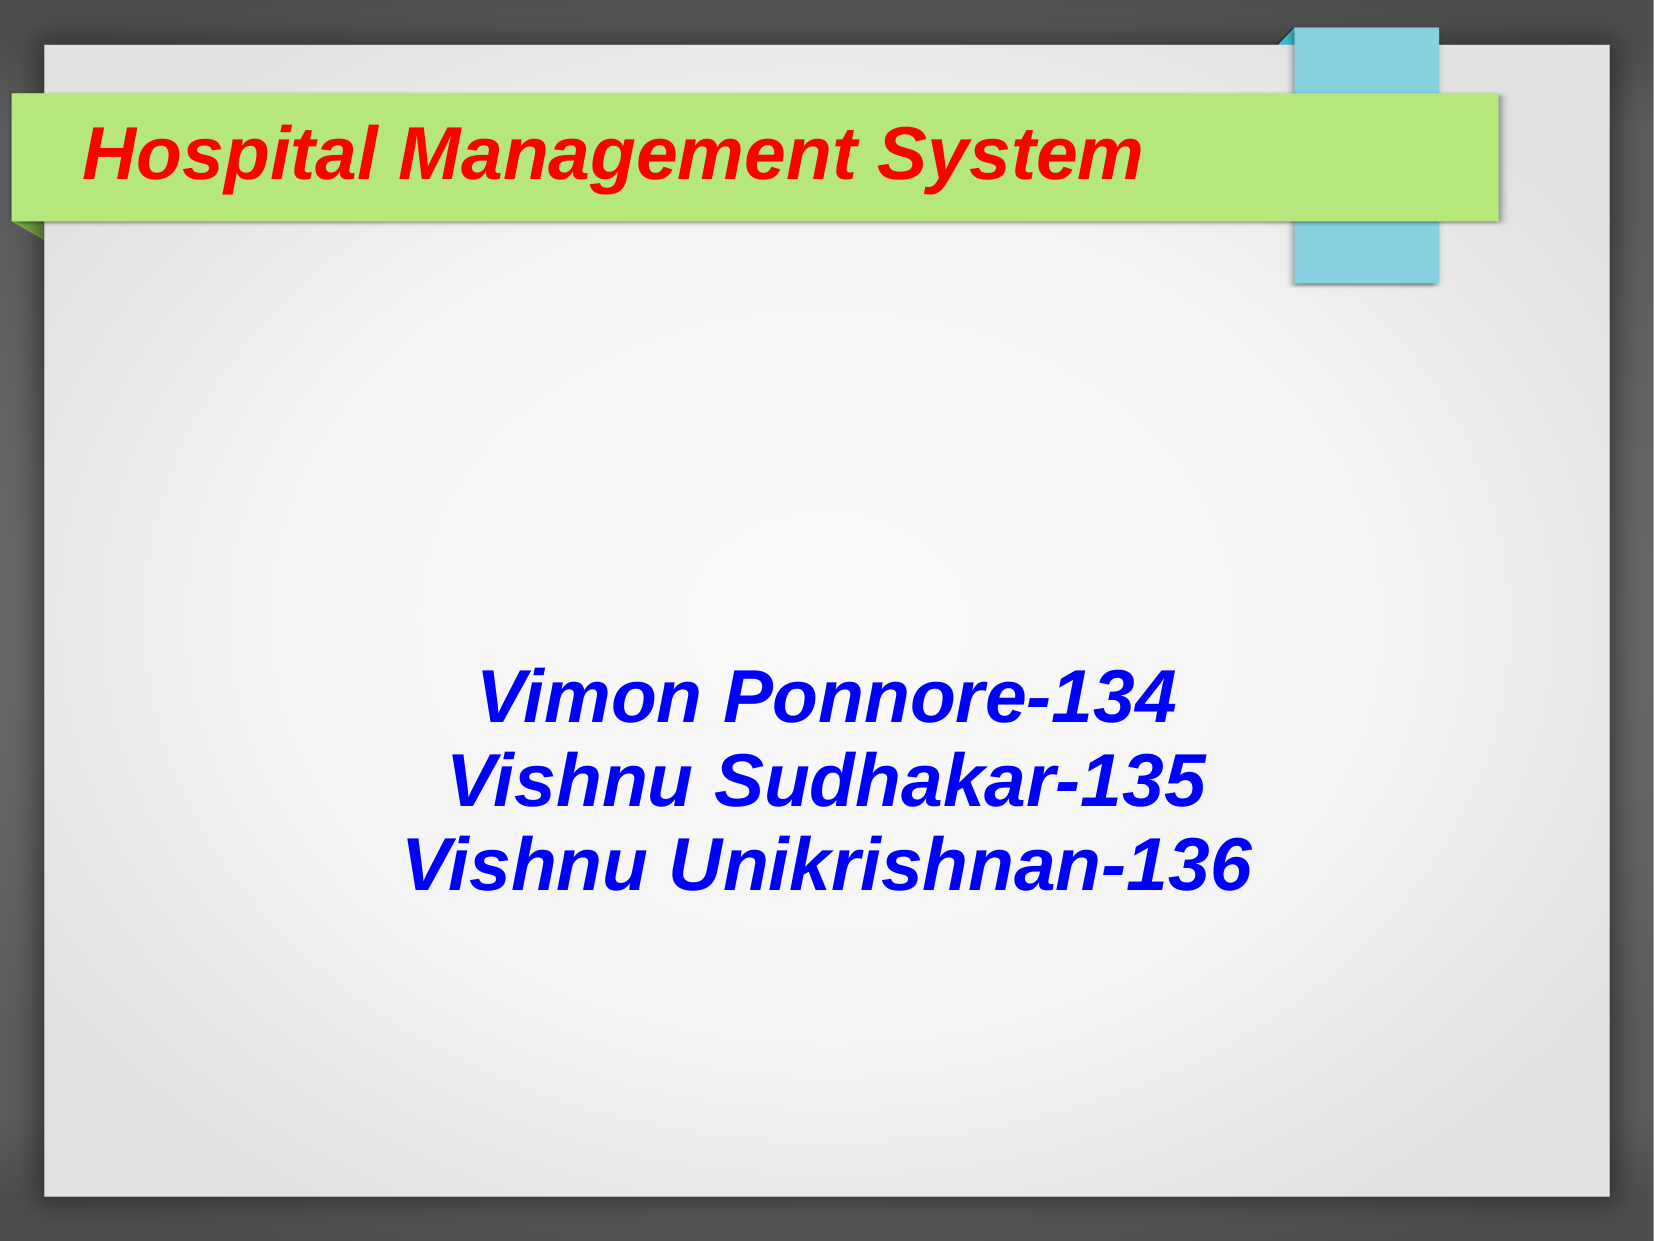

# Hospital Management System
Vimon Ponnore-134
Vishnu Sudhakar-135
Vishnu Unikrishnan-136